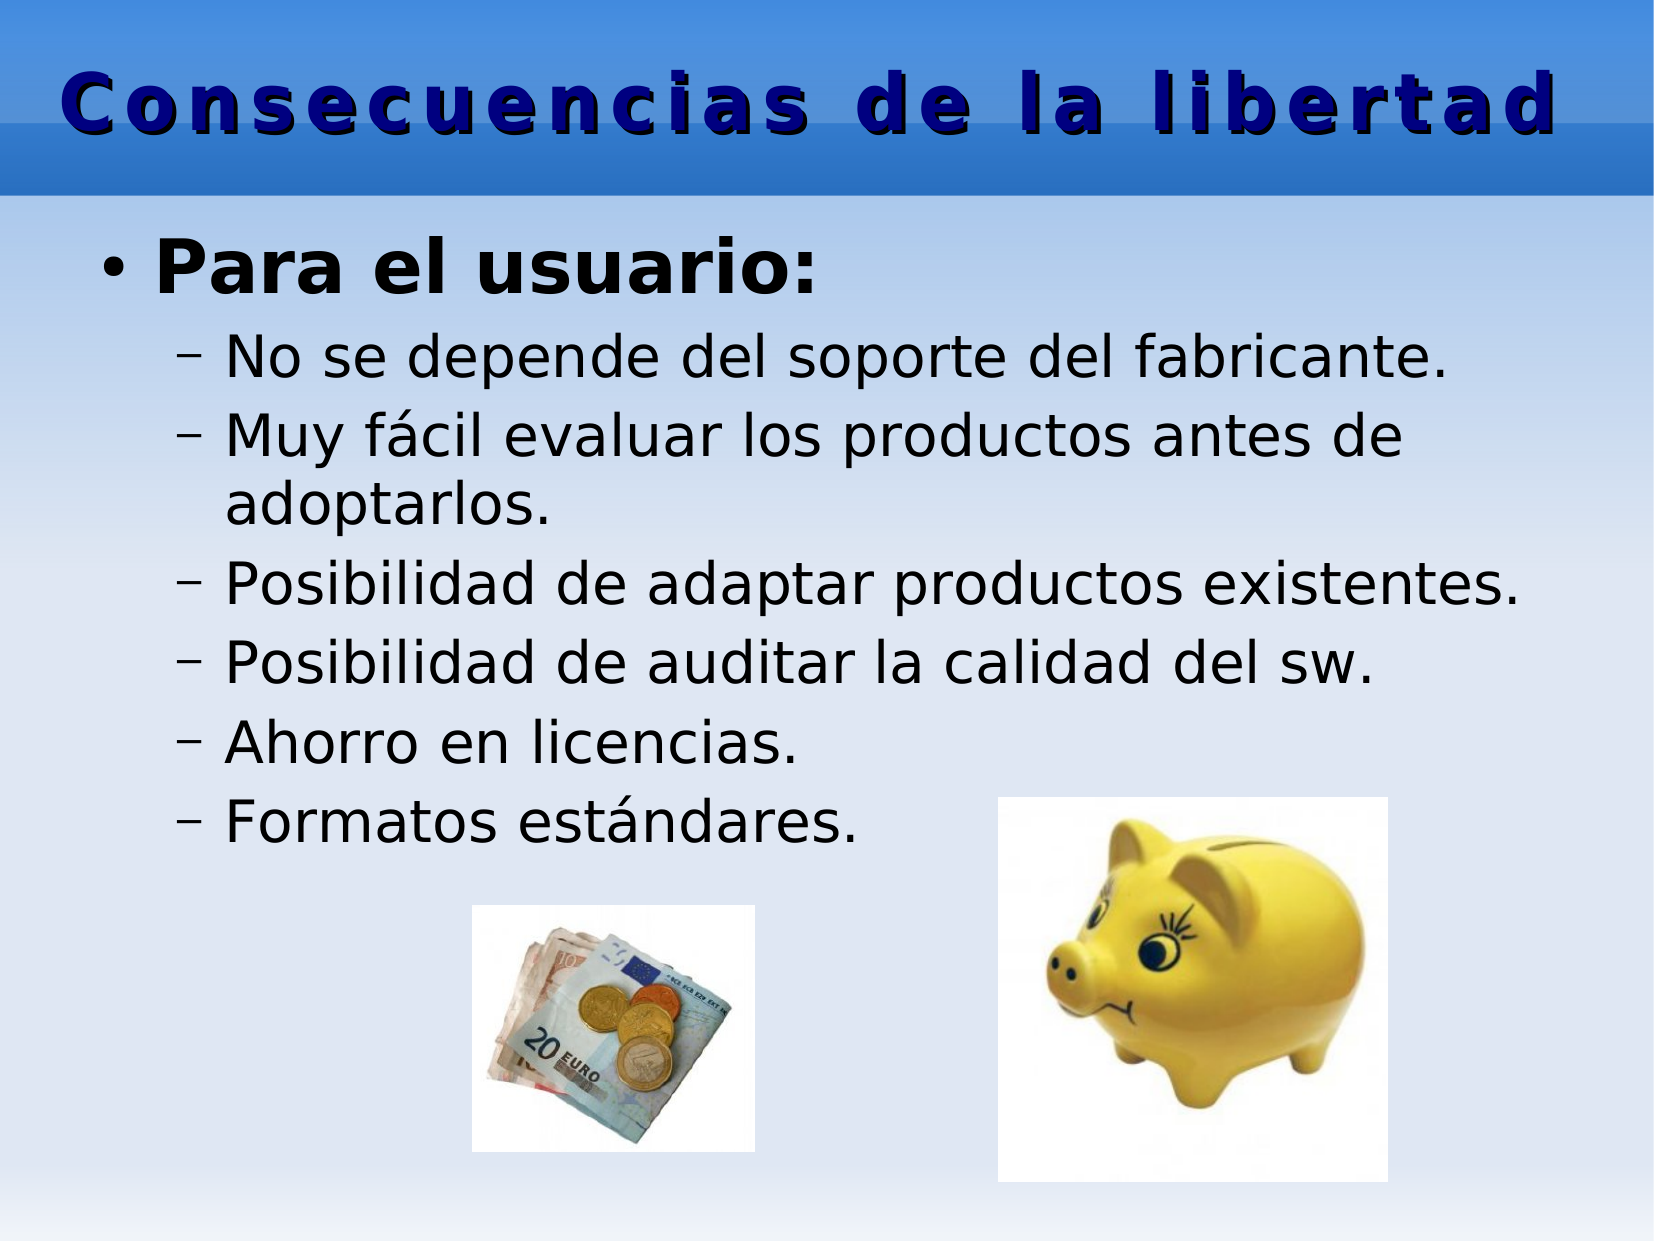

# Consecuencias de la libertad
Para el usuario:
No se depende del soporte del fabricante.
Muy fácil evaluar los productos antes de adoptarlos.
Posibilidad de adaptar productos existentes.
Posibilidad de auditar la calidad del sw.
Ahorro en licencias.
Formatos estándares.